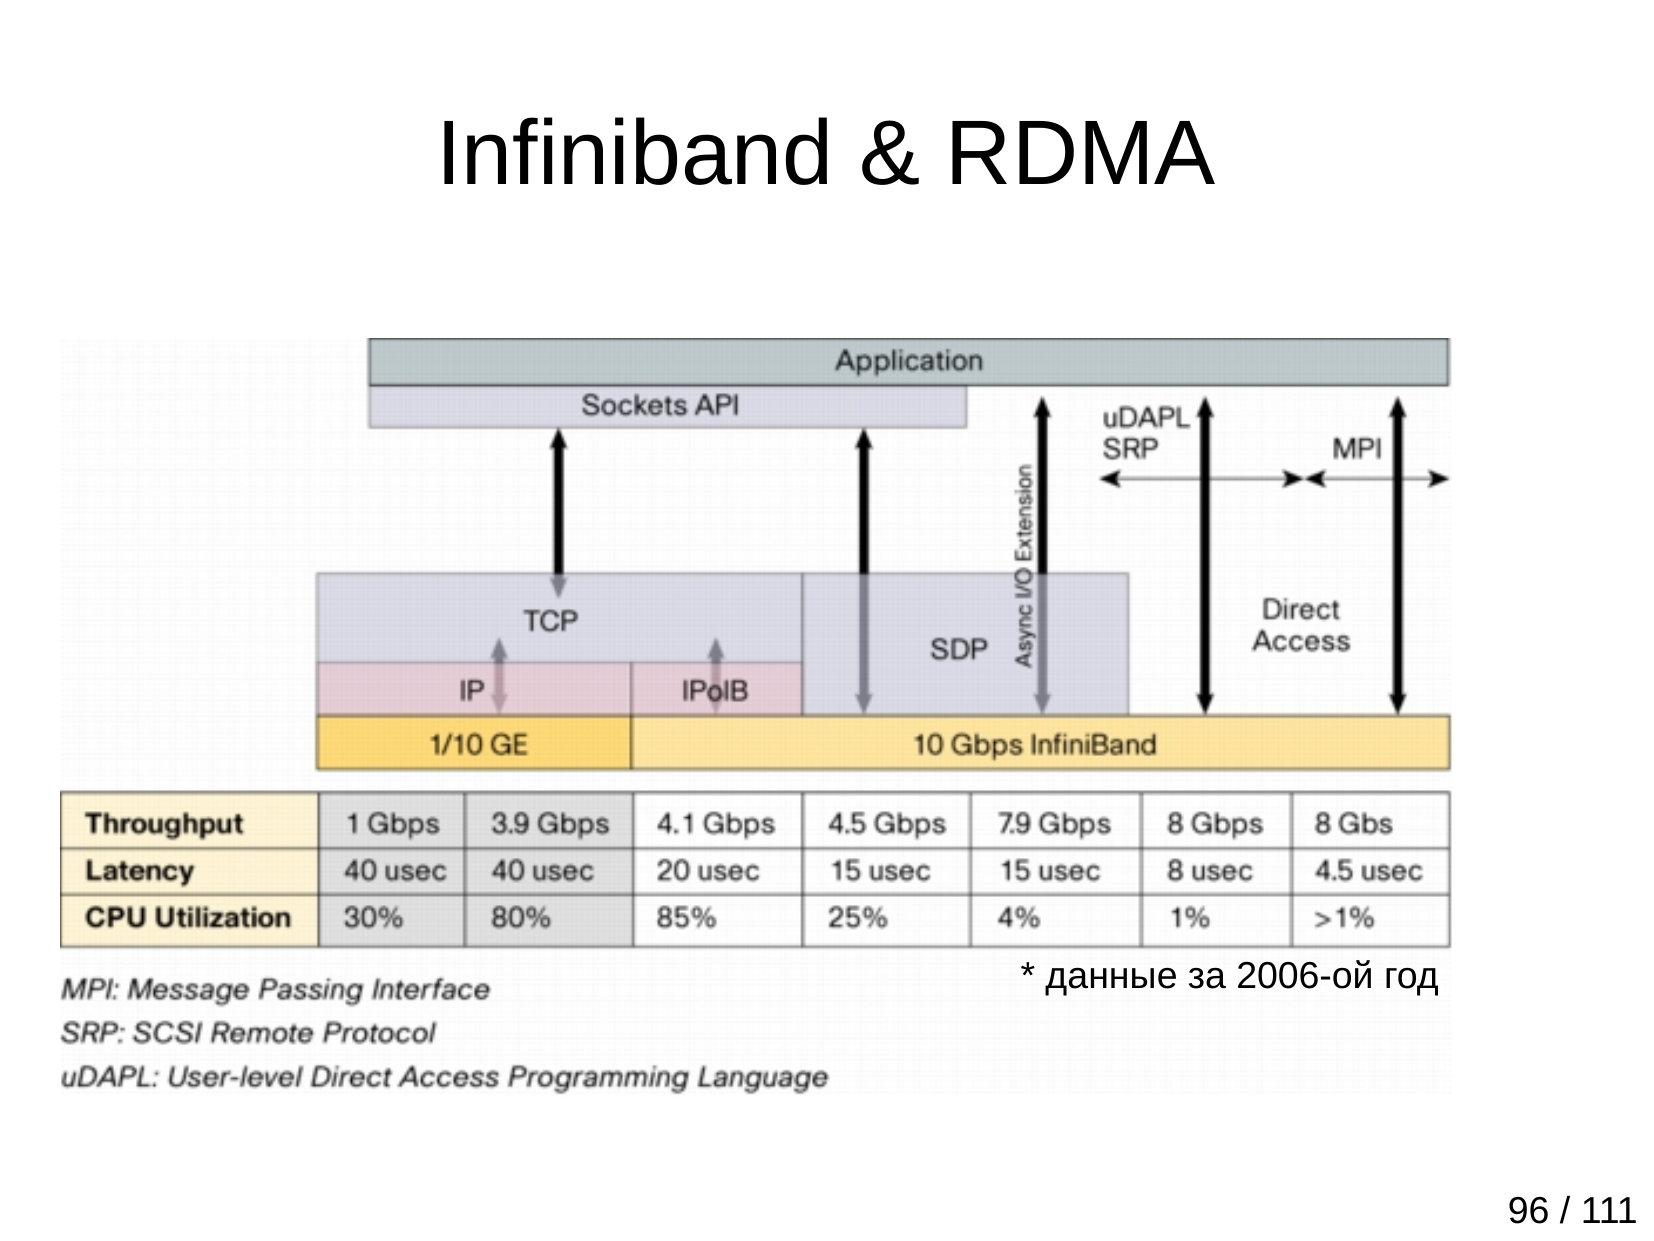

# Infiniband & RDMA
* данные за 2006-ой год